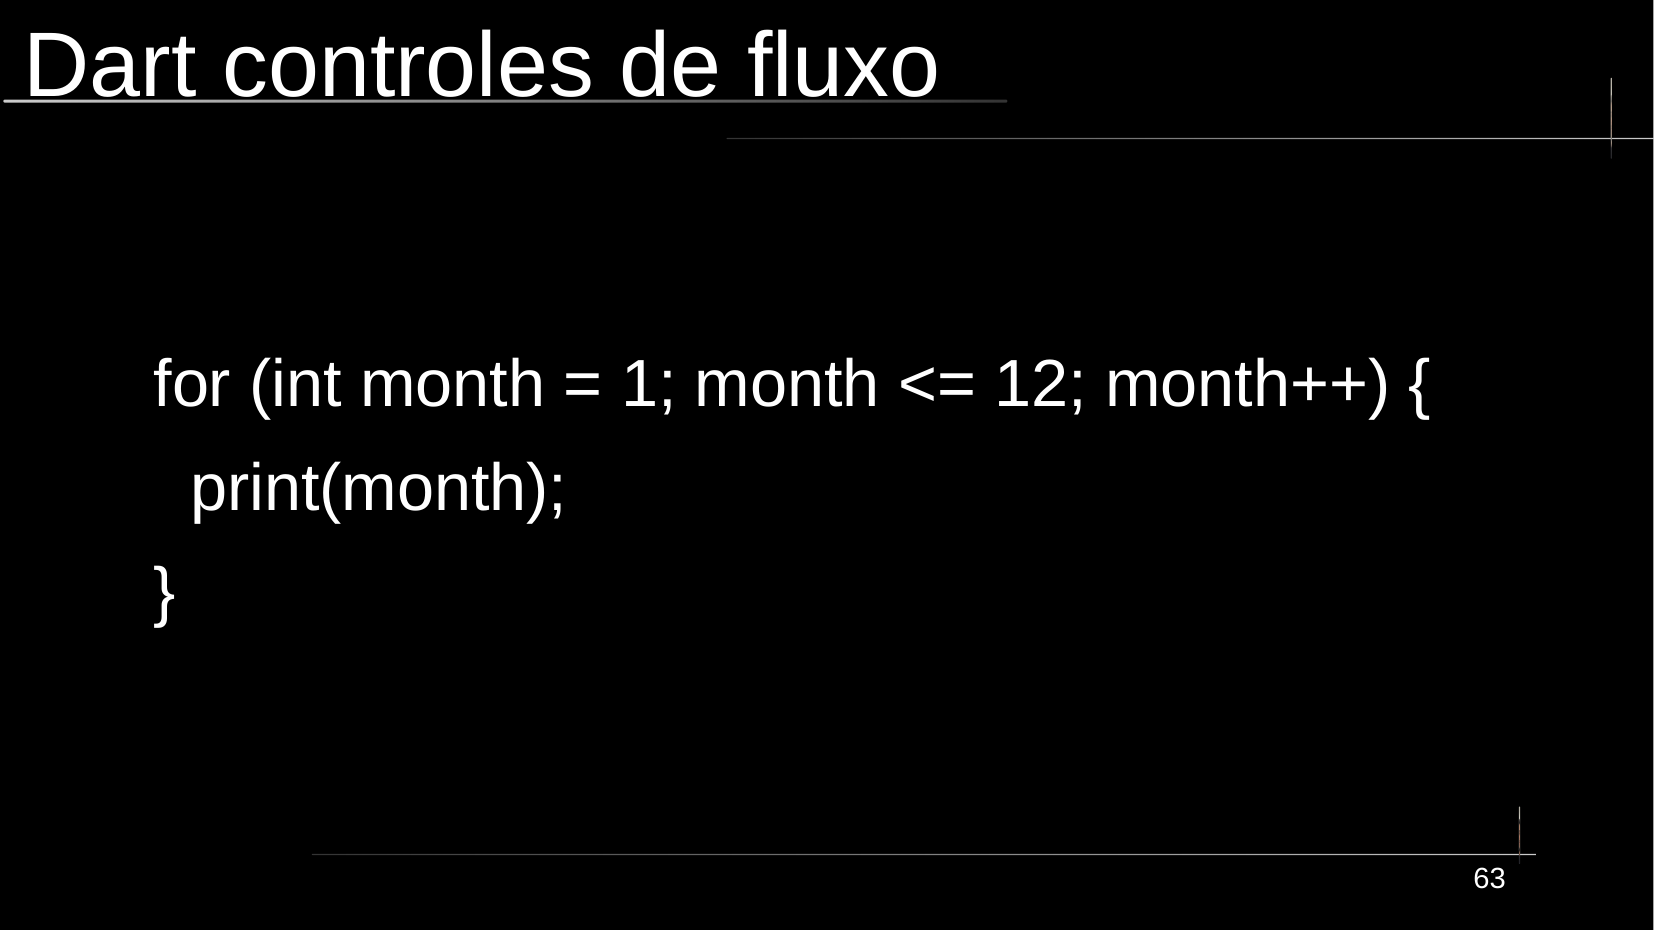

# Dart controles de fluxo
for (int month = 1; month <= 12; month++) {
 print(month);
}
63